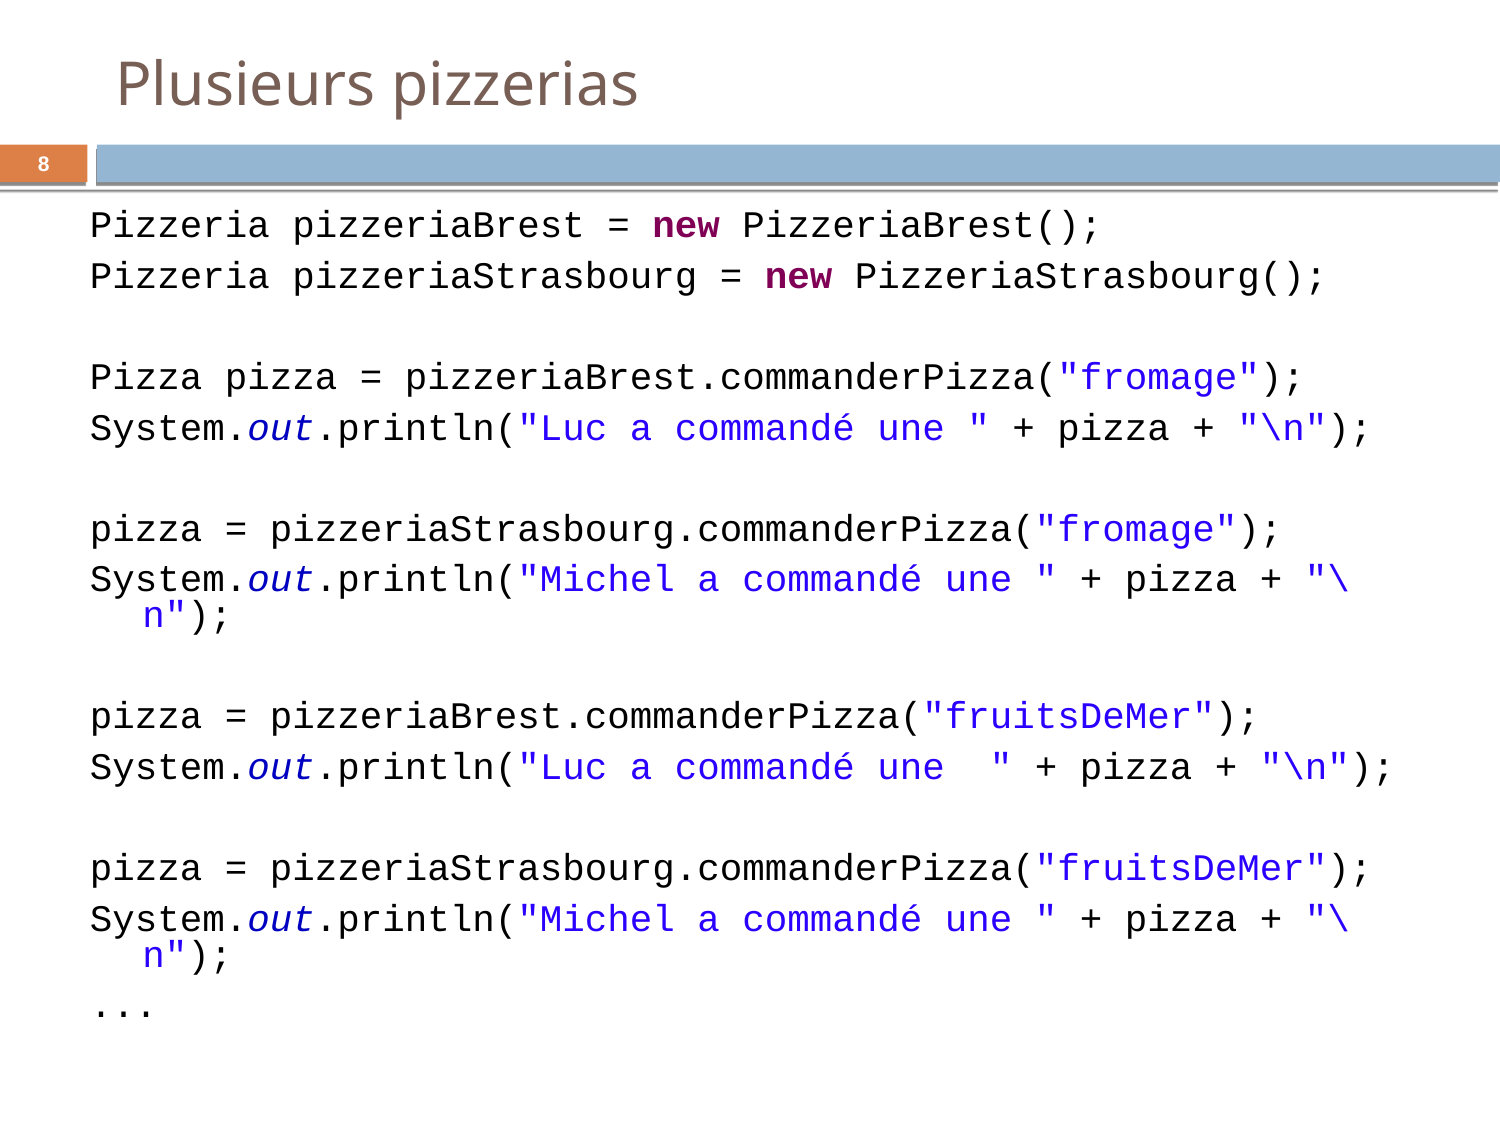

# Plusieurs pizzerias
Pizzeria pizzeriaBrest = new PizzeriaBrest();
Pizzeria pizzeriaStrasbourg = new PizzeriaStrasbourg();
Pizza pizza = pizzeriaBrest.commanderPizza("fromage");
System.out.println("Luc a commandé une " + pizza + "\n");
pizza = pizzeriaStrasbourg.commanderPizza("fromage");
System.out.println("Michel a commandé une " + pizza + "\n");
pizza = pizzeriaBrest.commanderPizza("fruitsDeMer");
System.out.println("Luc a commandé une " + pizza + "\n");
pizza = pizzeriaStrasbourg.commanderPizza("fruitsDeMer");
System.out.println("Michel a commandé une " + pizza + "\n");
...